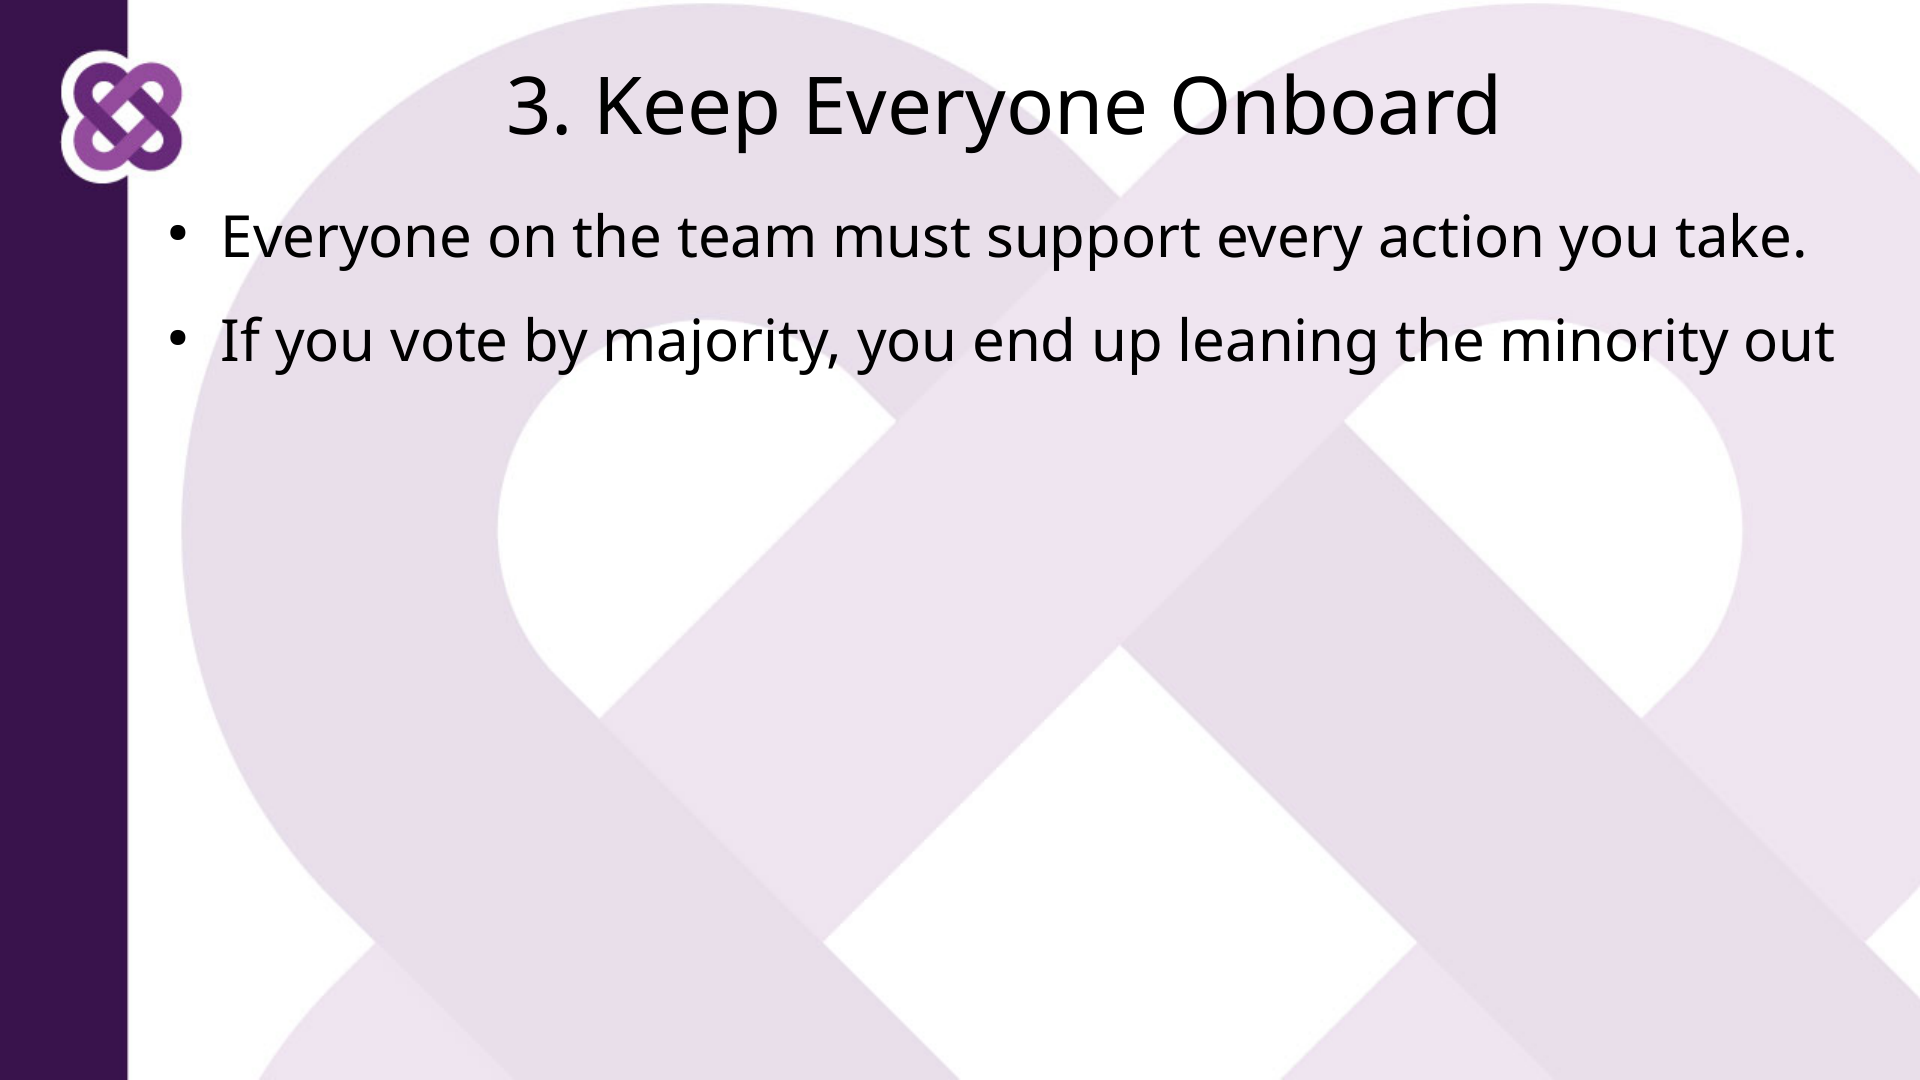

# 3. Keep Everyone Onboard
Everyone on the team must support every action you take.
If you vote by majority, you end up leaning the minority out